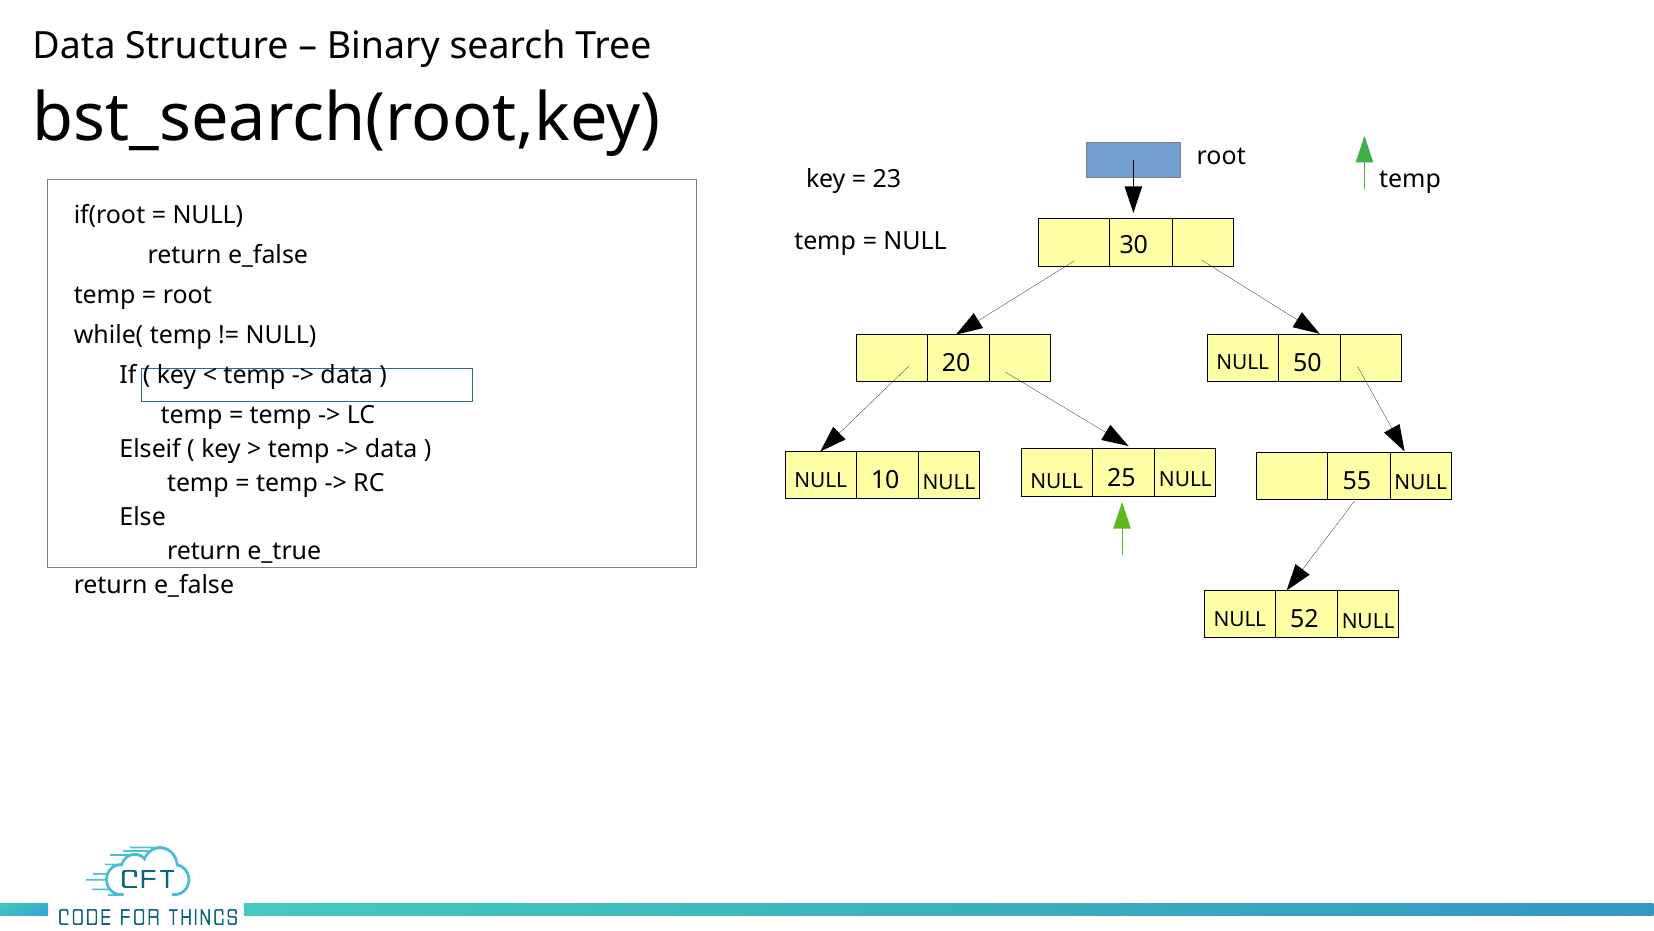

# Data Structure – Binary search Tree bst_search(root,key)
root
temp
key = 23
if(root = NULL)
 	return e_false
temp = root
while( temp != NULL)
 If ( key < temp -> data )
	 temp = temp -> LC
 Elseif ( key > temp -> data )
	 temp = temp -> RC
 Else
	 return e_true
return e_false
temp = NULL
30
50
20
NULL
25
10
55
NULL
NULL
NULL
NULL
NULL
52
NULL
NULL